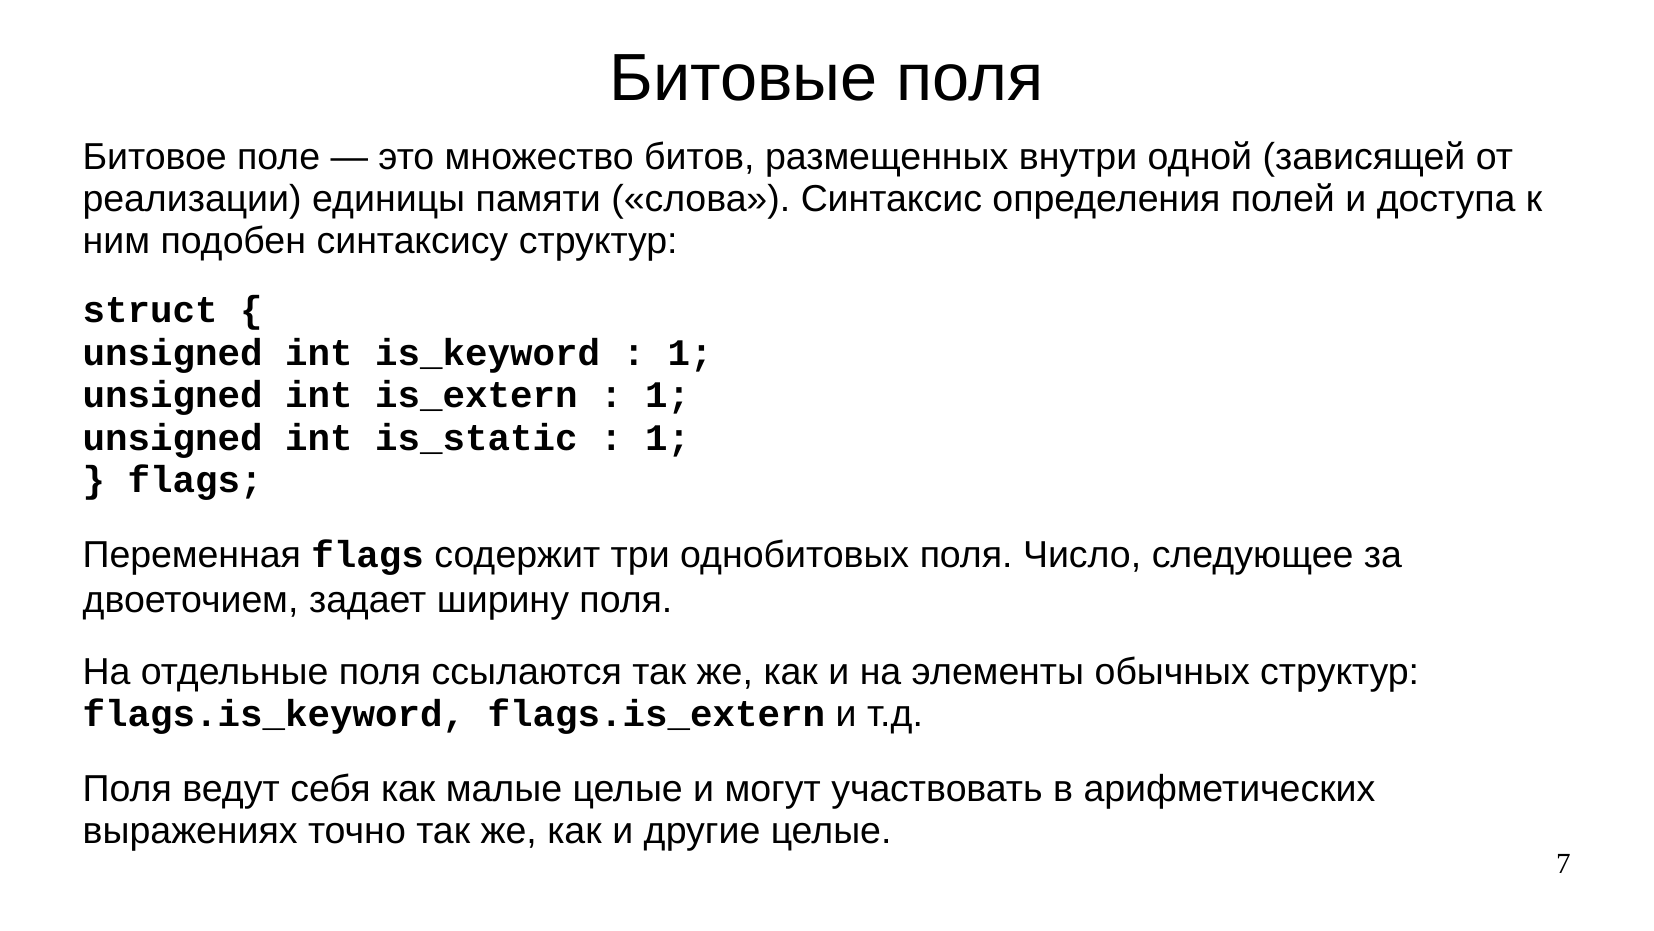

# Битовые поля
Битовое поле — это множество битов, размещенных внутри одной (зависящей от реализации) единицы памяти («слова»). Синтаксис определения полей и доступа к ним подобен синтаксису структур:
struct {
unsigned int is_keyword : 1;
unsigned int is_extern : 1;
unsigned int is_static : 1;
} flags;
Переменная flags содержит три однобитовых поля. Число, следующее за двоеточием, задает ширину поля.
На отдельные поля ссылаются так же, как и на элементы обычных структур: flags.is_keyword, flags.is_extern и т.д.
Поля ведут себя как малые целые и могут участвовать в арифметических выражениях точно так же, как и другие целые.
7